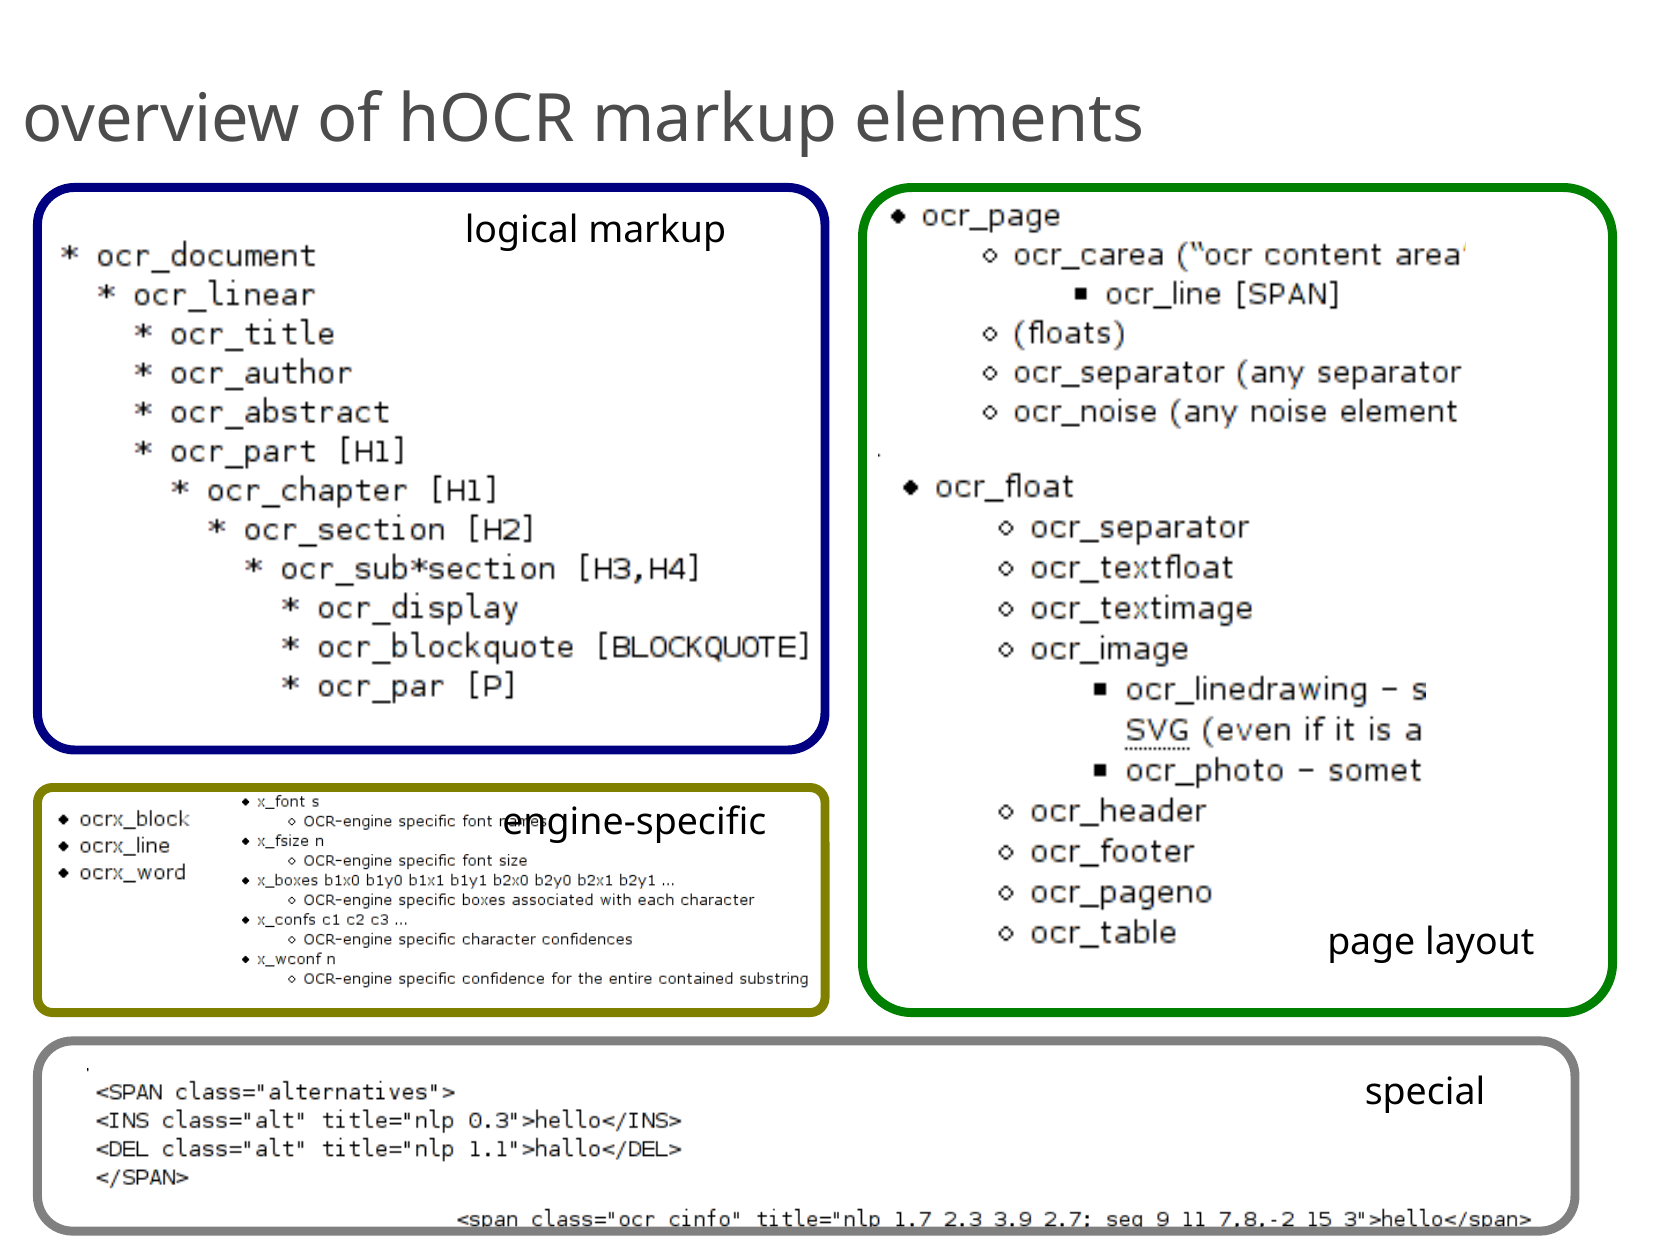

# overview of hOCR markup elements
logical markup
engine-specific
page layout
special